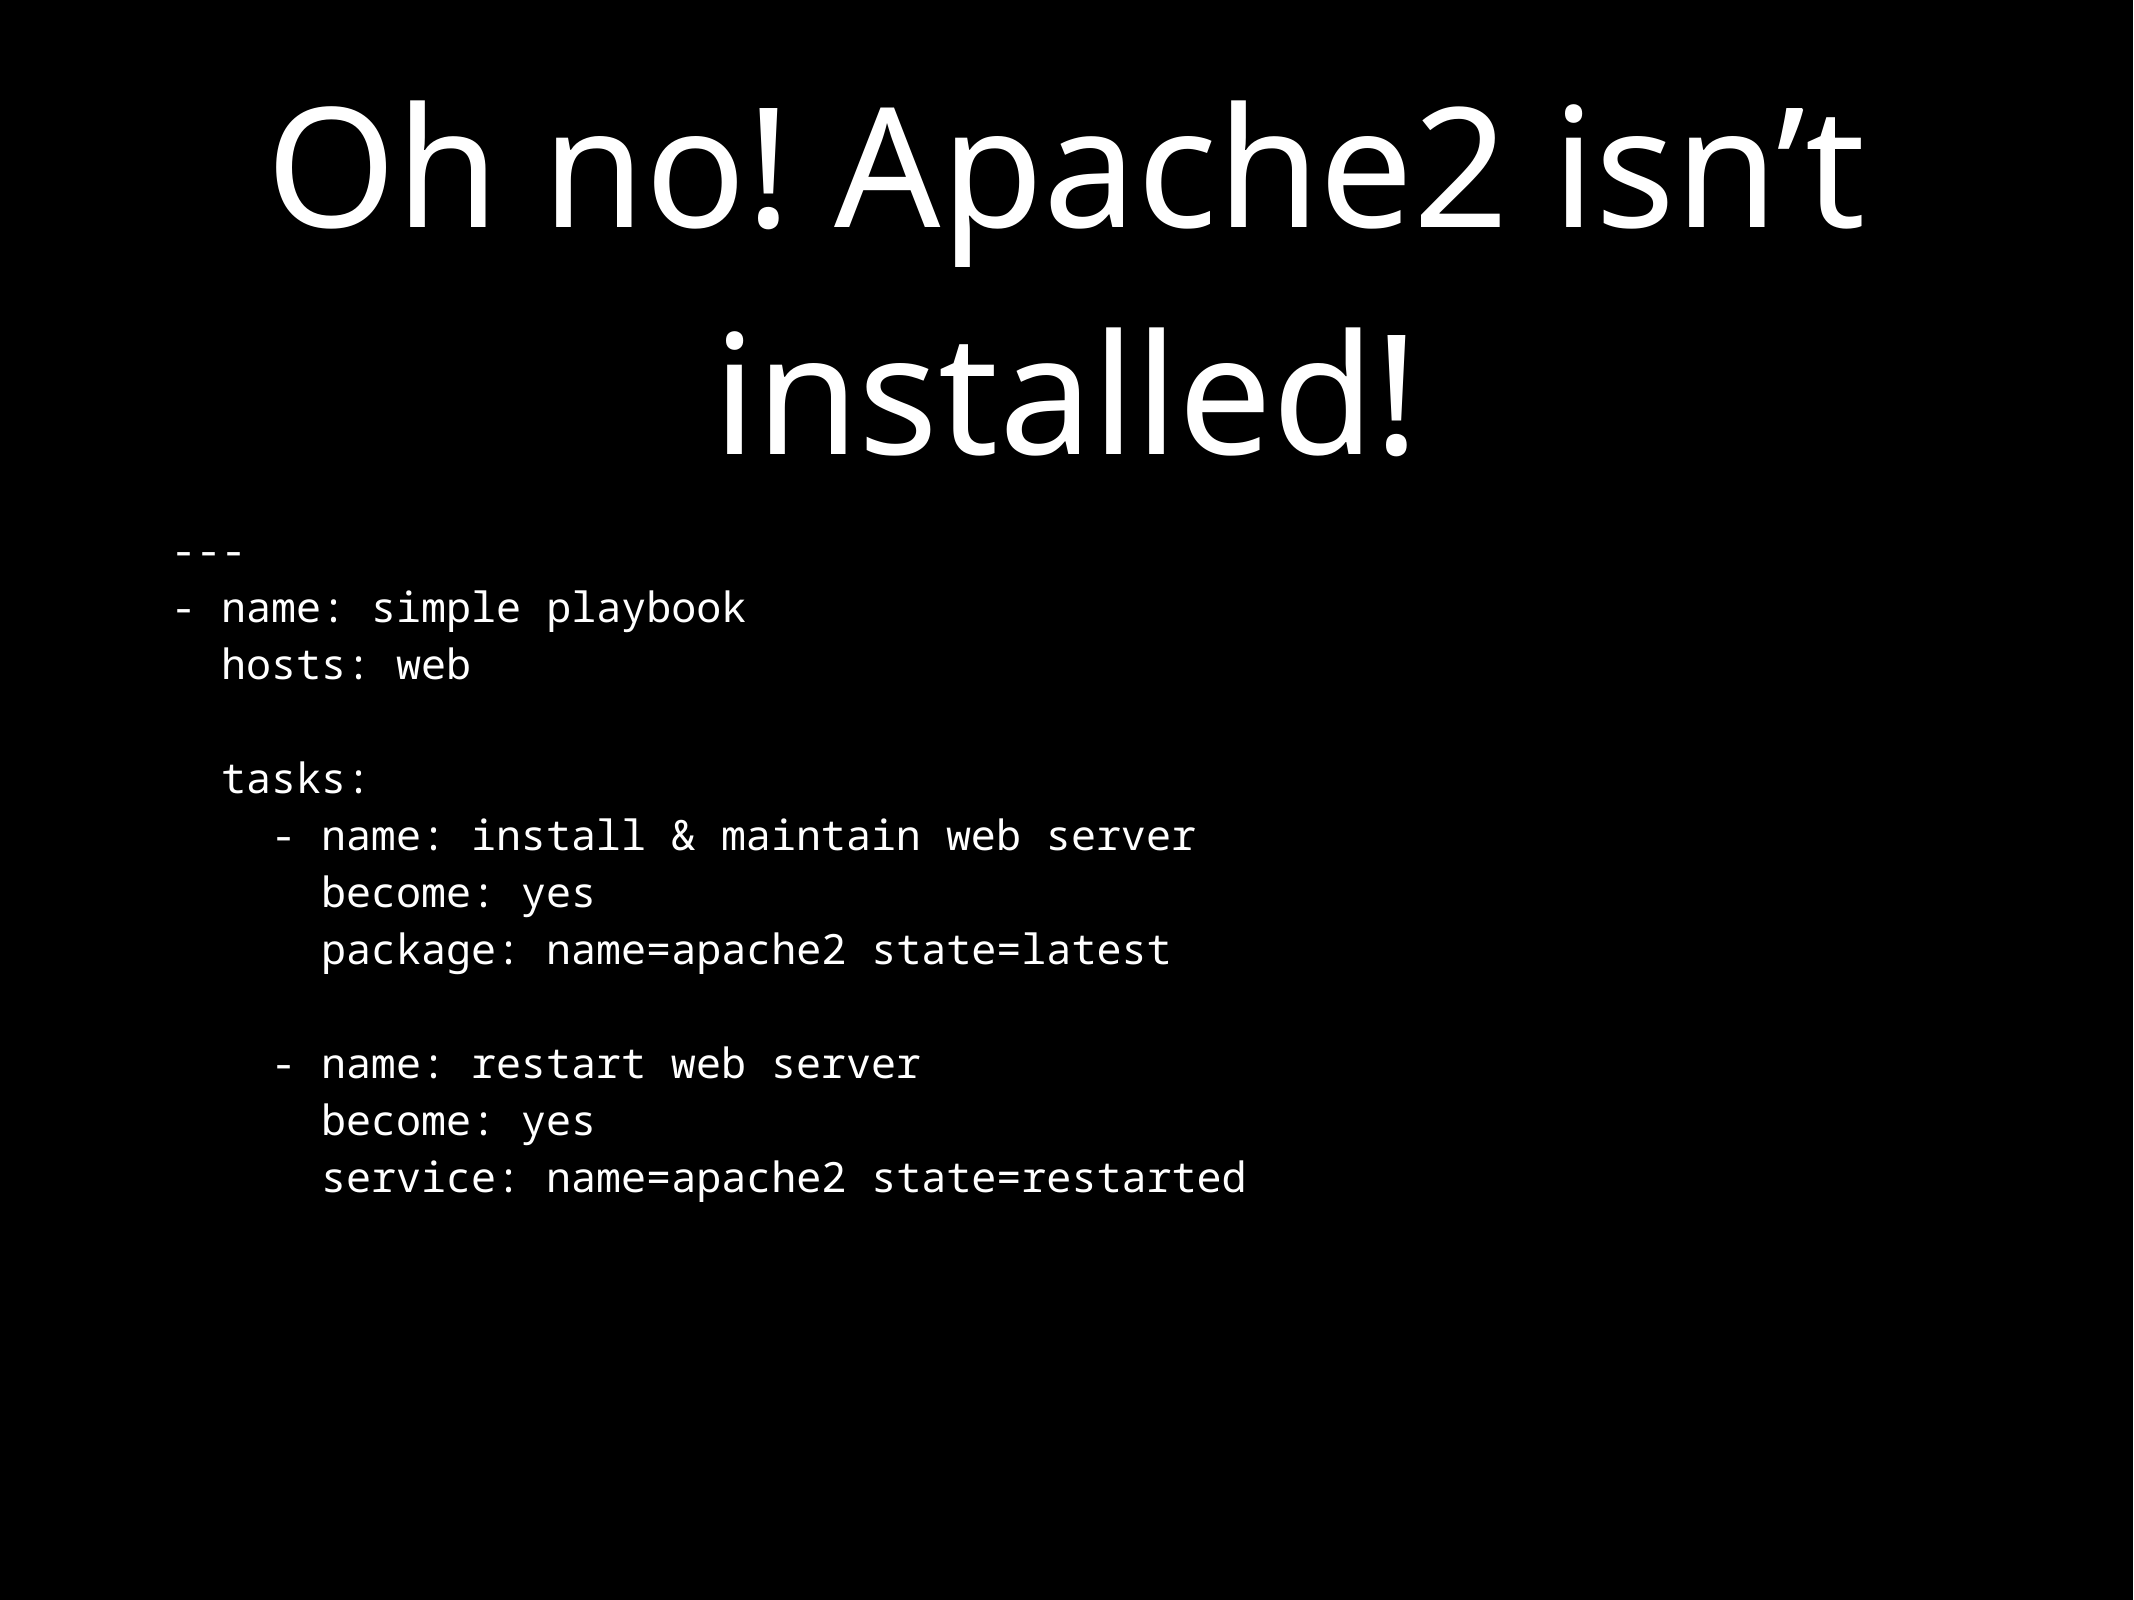

Oh no! Apache2 isn’t installed!
---
- name: simple playbook
 hosts: web
 tasks:
 - name: install & maintain web server
 become: yes
 package: name=apache2 state=latest
 - name: restart web server
 become: yes
 service: name=apache2 state=restarted